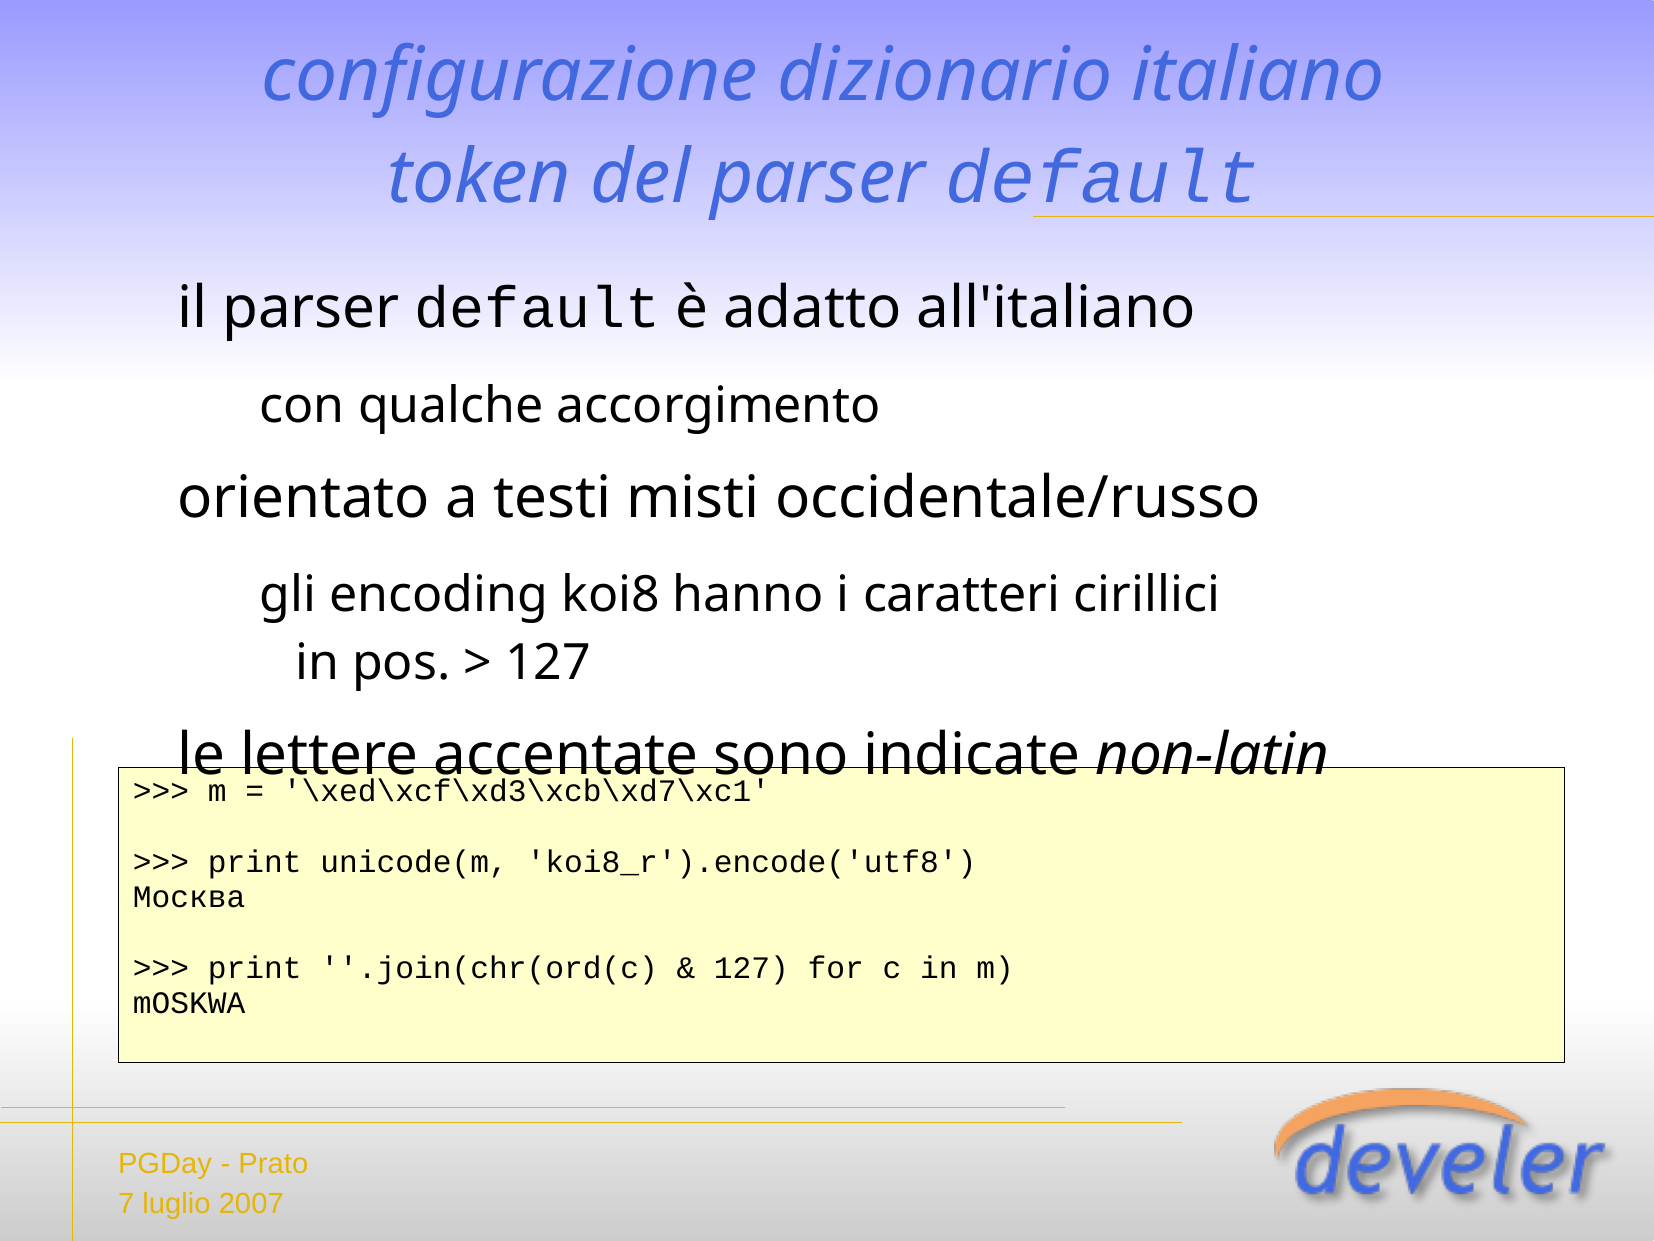

# configurazione dizionario italiano token del parser default
il parser default è adatto all'italiano
con qualche accorgimento
orientato a testi misti occidentale/russo
gli encoding koi8 hanno i caratteri cirillici
in pos. > 127
le lettere accentate sono indicate non-latin
>>> m = '\xed\xcf\xd3\xcb\xd7\xc1'
>>> print unicode(m, 'koi8_r').encode('utf8')
Москва
>>> print ''.join(chr(ord(c) & 127) for c in m)
mOSKWA
PGDay - Prato
7 luglio 2007